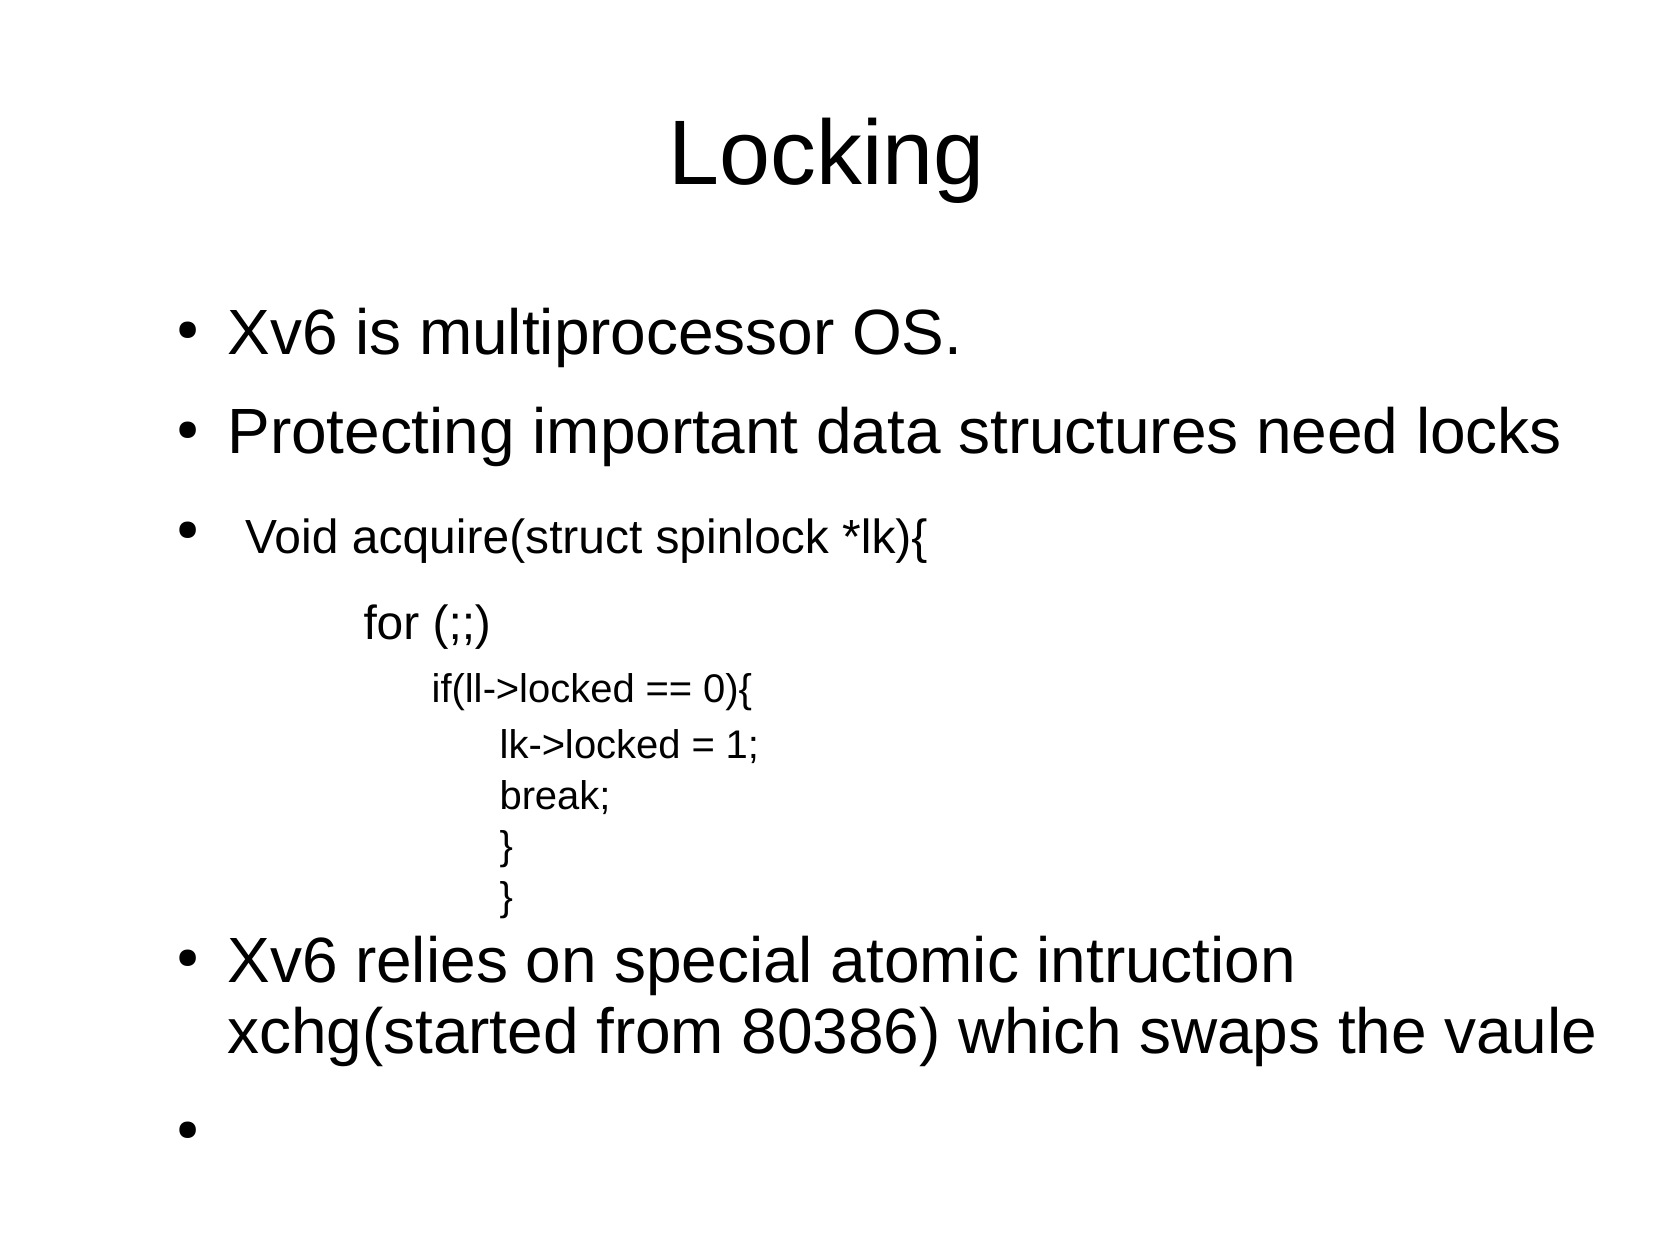

# Locking
Xv6 is multiprocessor OS.
Protecting important data structures need locks
 Void acquire(struct spinlock *lk){
for (;;)
if(ll->locked == 0){
lk->locked = 1;
break;
}
}
Xv6 relies on special atomic intruction xchg(started from 80386) which swaps the vaule